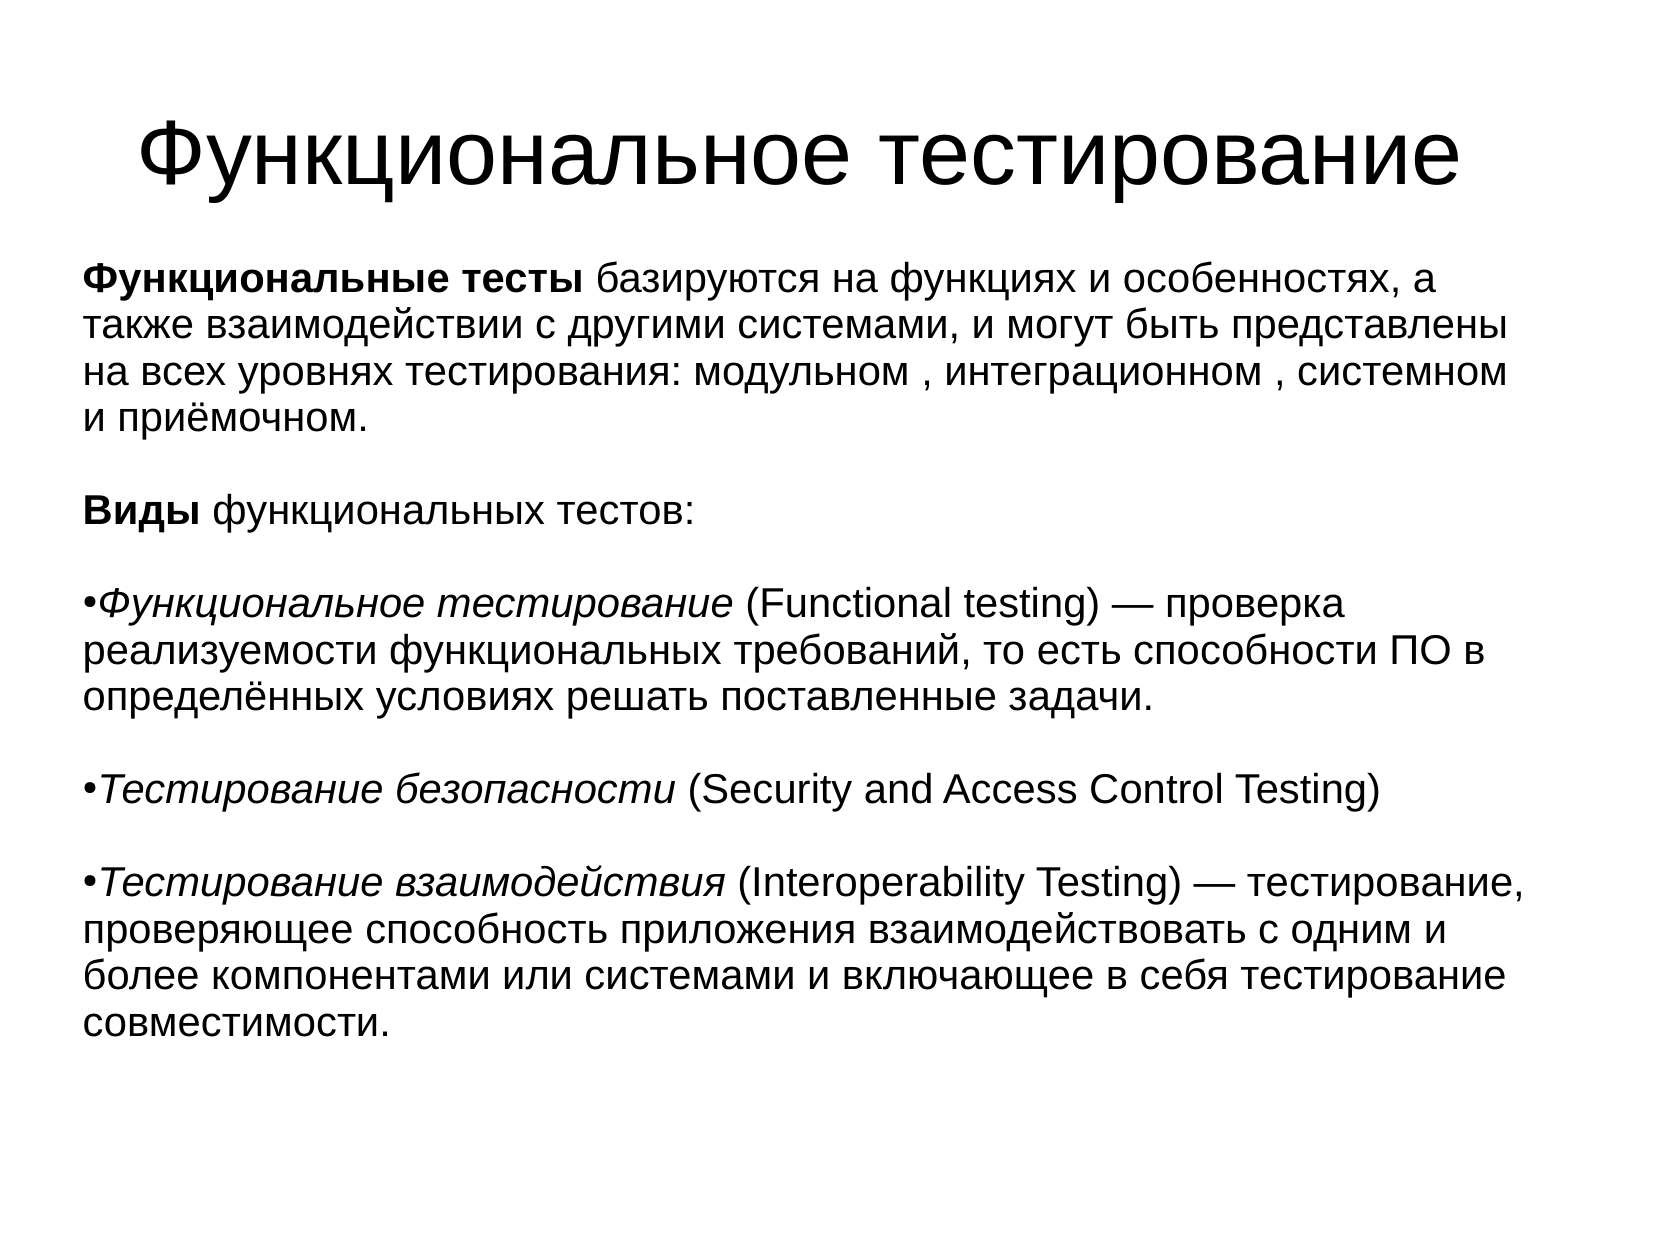

# Функциональное тестирование
Функциональные тесты базируются на функциях и особенностях, а также взаимодействии с другими системами, и могут быть представлены на всех уровнях тестирования: модульном , интеграционном , системном и приёмочном.
Виды функциональных тестов:
Функциональное тестирование (Functional testing) — проверка реализуемости функциональных требований, то есть способности ПО в определённых условиях решать поставленные задачи.
Тестирование безопасности (Security and Access Control Testing)
Тестирование взаимодействия (Interoperability Testing) — тестирование, проверяющее способность приложения взаимодействовать с одним и более компонентами или системами и включающее в себя тестирование совместимости.